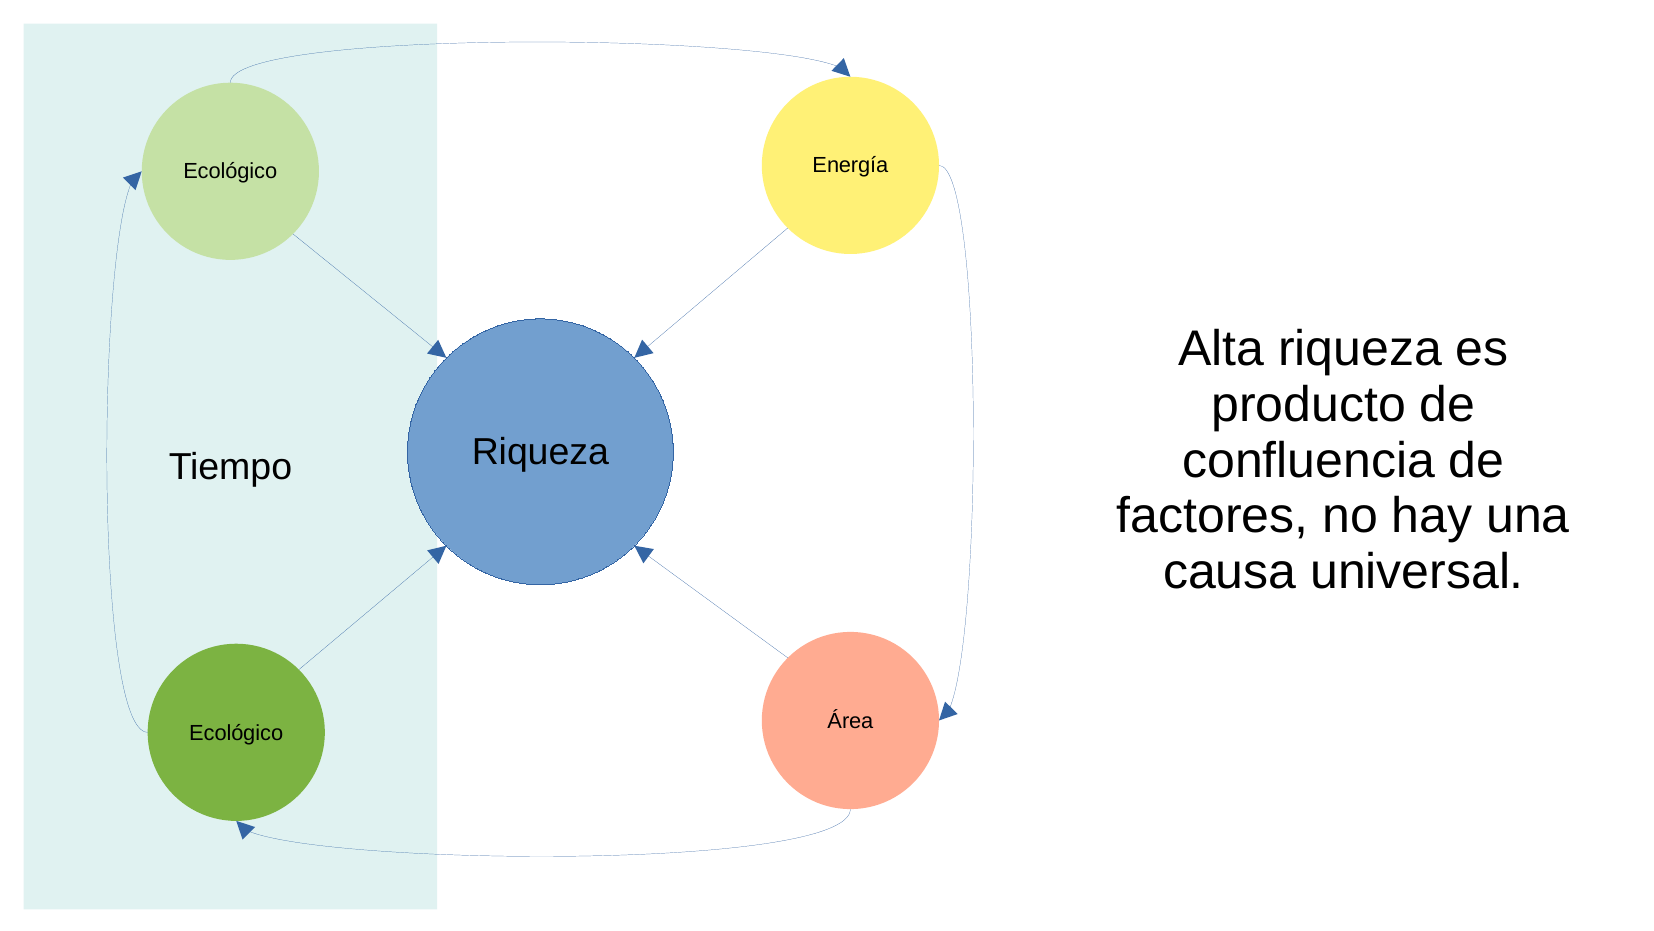

Tiempo
Energía
Ecológico
Alta riqueza es producto de confluencia de factores, no hay una causa universal.
Riqueza
Área
Ecológico